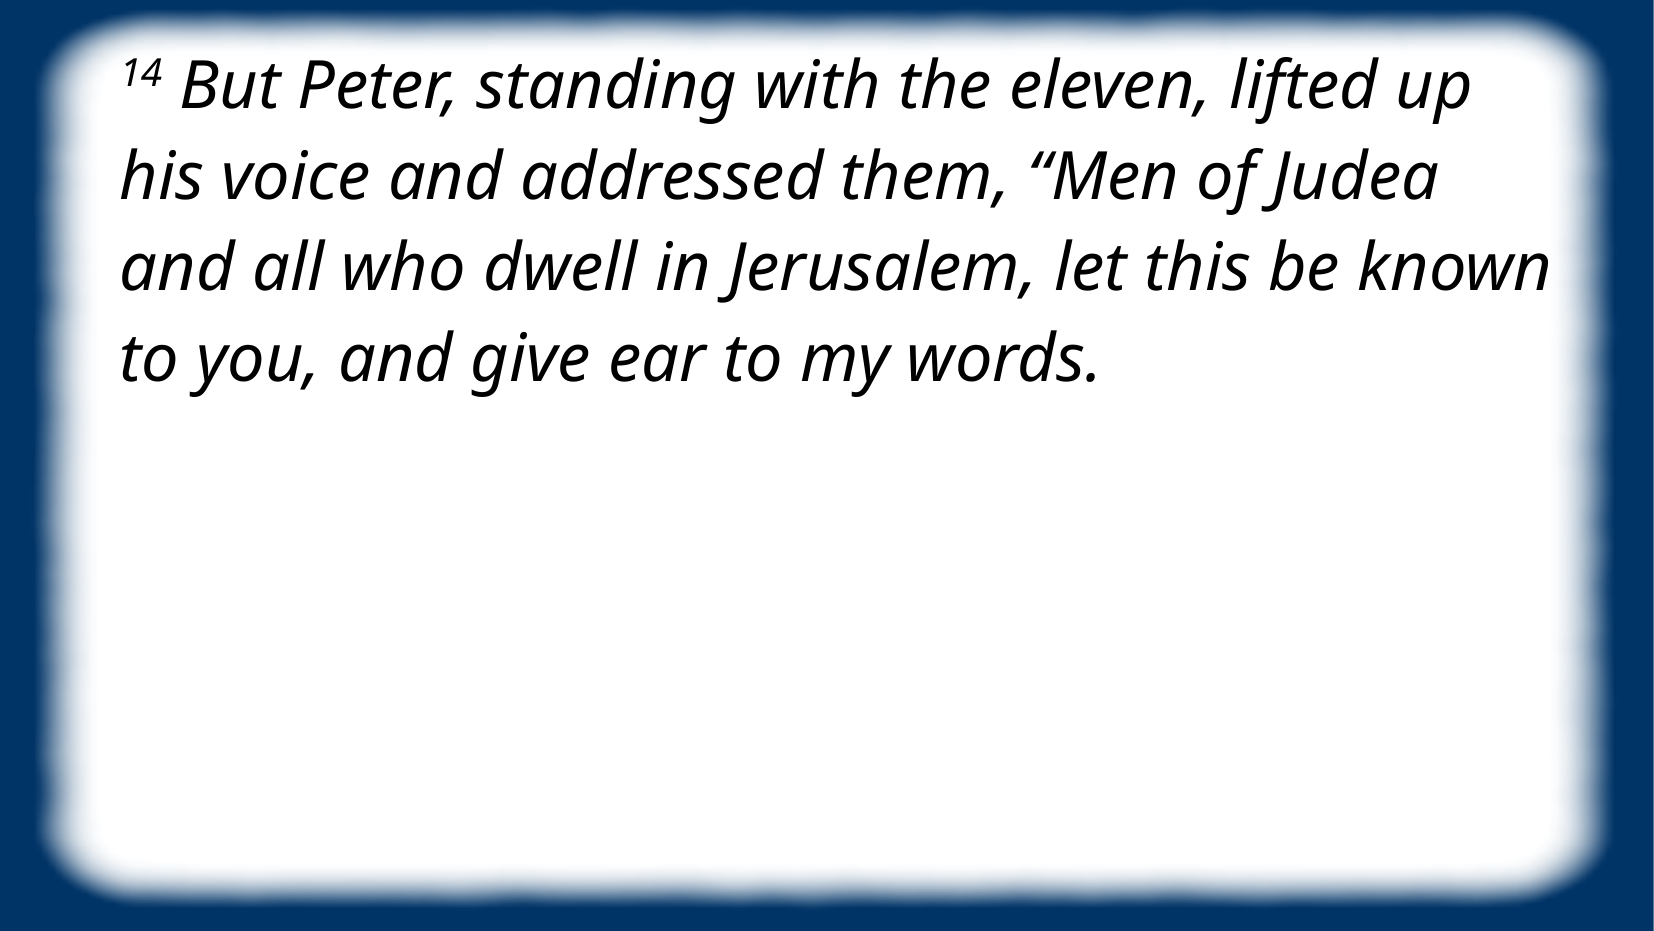

14 But Peter, standing with the eleven, lifted up his voice and addressed them, “Men of Judea and all who dwell in Jerusalem, let this be known to you, and give ear to my words.